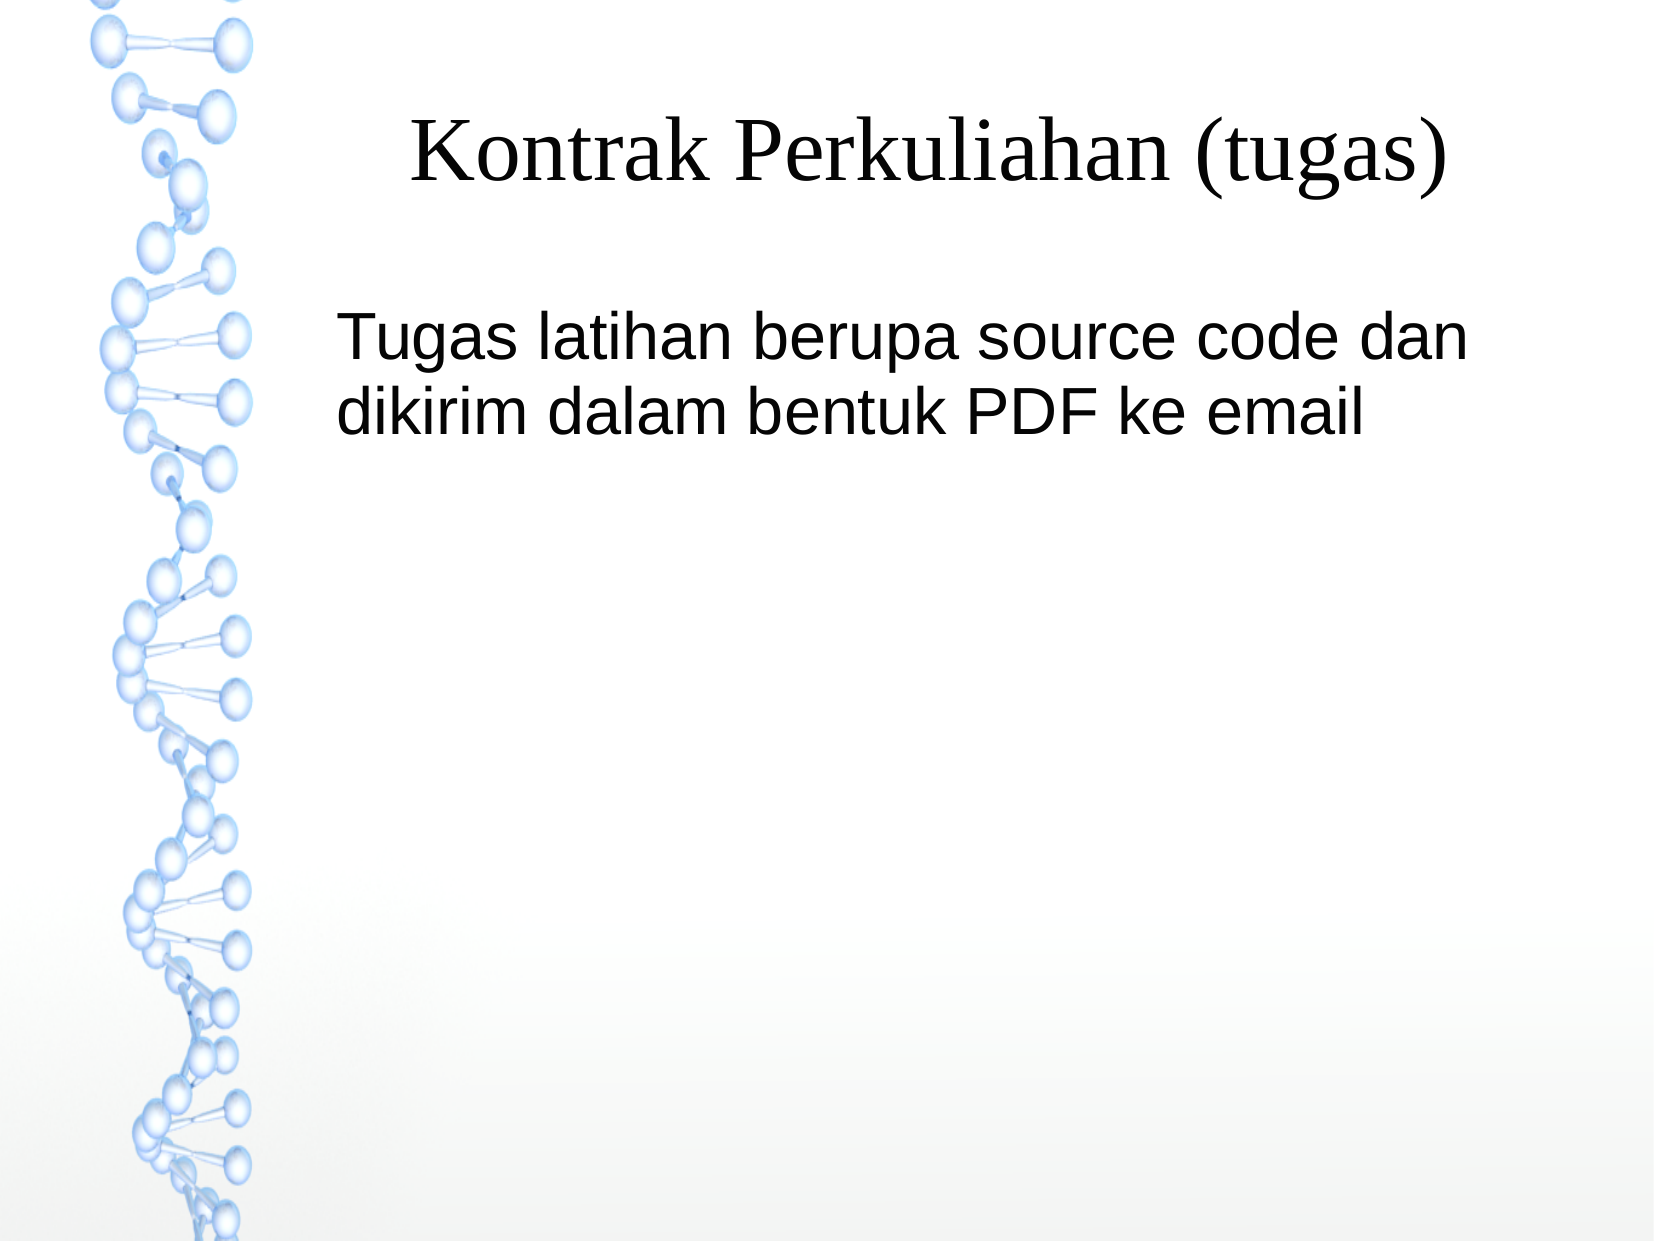

# Kontrak Perkuliahan (tugas)
Tugas latihan berupa source code dan dikirim dalam bentuk PDF ke email